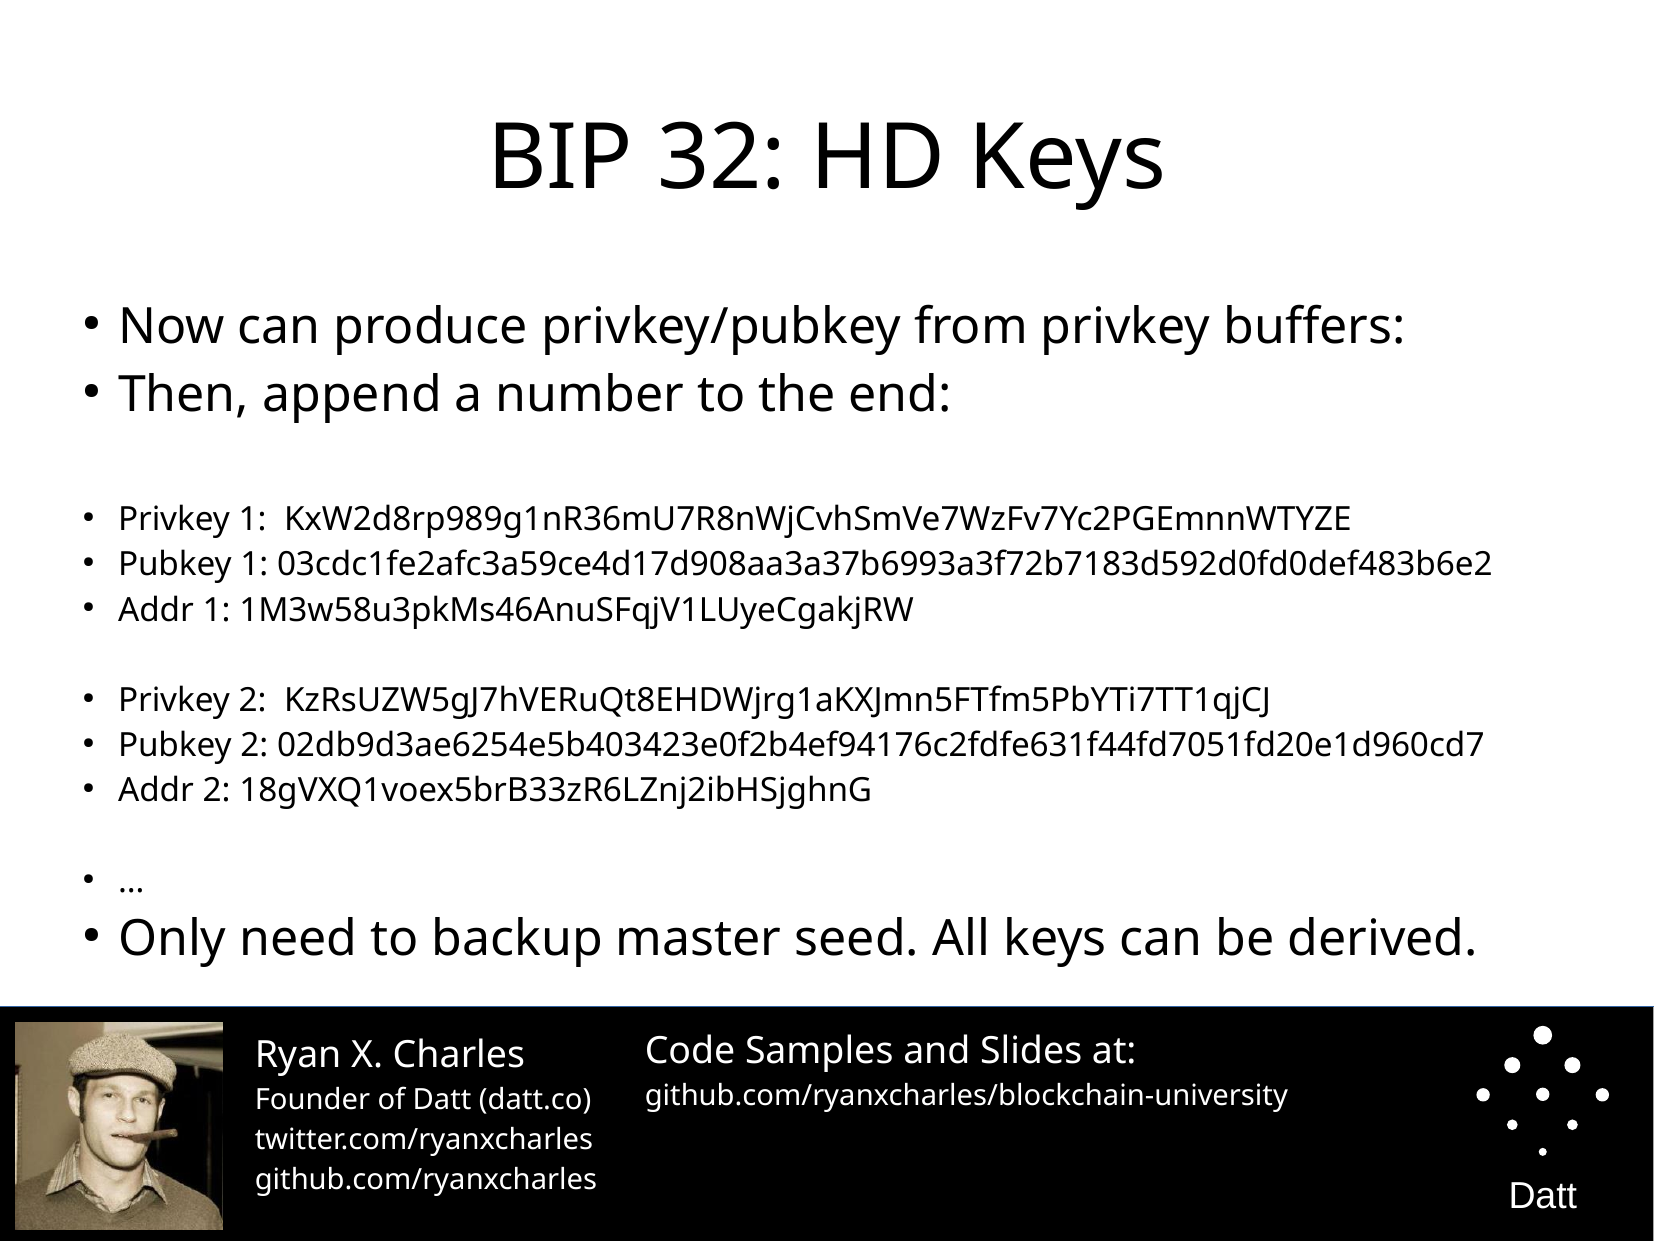

BIP 32: HD Keys
# Now can produce privkey/pubkey from privkey buffers:
Then, append a number to the end:
Privkey 1: KxW2d8rp989g1nR36mU7R8nWjCvhSmVe7WzFv7Yc2PGEmnnWTYZE
Pubkey 1: 03cdc1fe2afc3a59ce4d17d908aa3a37b6993a3f72b7183d592d0fd0def483b6e2
Addr 1: 1M3w58u3pkMs46AnuSFqjV1LUyeCgakjRW
Privkey 2: KzRsUZW5gJ7hVERuQt8EHDWjrg1aKXJmn5FTfm5PbYTi7TT1qjCJ
Pubkey 2: 02db9d3ae6254e5b403423e0f2b4ef94176c2fdfe631f44fd7051fd20e1d960cd7
Addr 2: 18gVXQ1voex5brB33zR6LZnj2ibHSjghnG
…
Only need to backup master seed. All keys can be derived.
Code Samples and Slides at:
github.com/ryanxcharles/blockchain-university
Ryan X. Charles
Founder of Datt (datt.co)
twitter.com/ryanxcharles
github.com/ryanxcharles
Datt